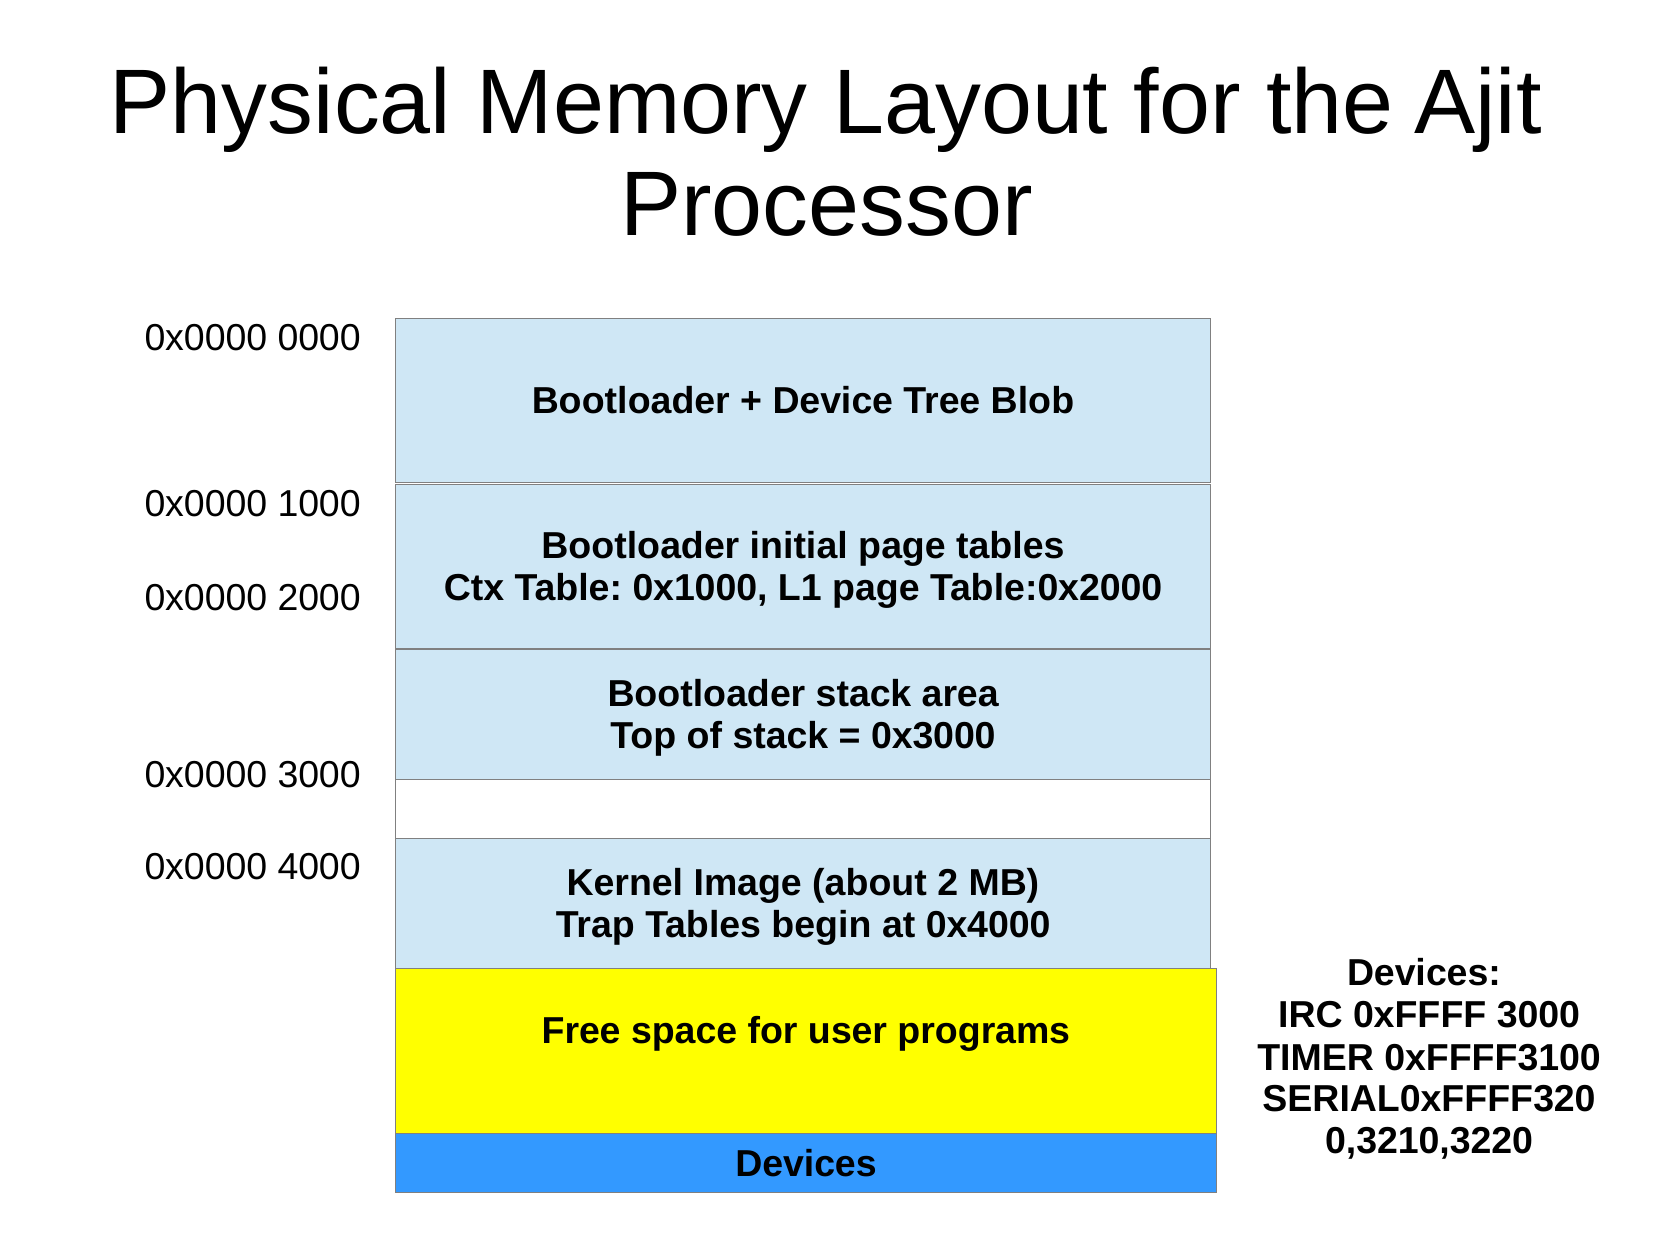

# Physical Memory Layout for the Ajit Processor
0x0000 0000
Bootloader + Device Tree Blob
0x0000 1000
Bootloader initial page tables
Ctx Table: 0x1000, L1 page Table:0x2000
0x0000 2000
Bootloader stack area
Top of stack = 0x3000
0x0000 3000
0x0000 4000
Kernel Image (about 2 MB)
Trap Tables begin at 0x4000
Devices:
IRC 0xFFFF 3000
TIMER 0xFFFF3100
SERIAL0xFFFF3200,3210,3220
Free space for user programs
Devices